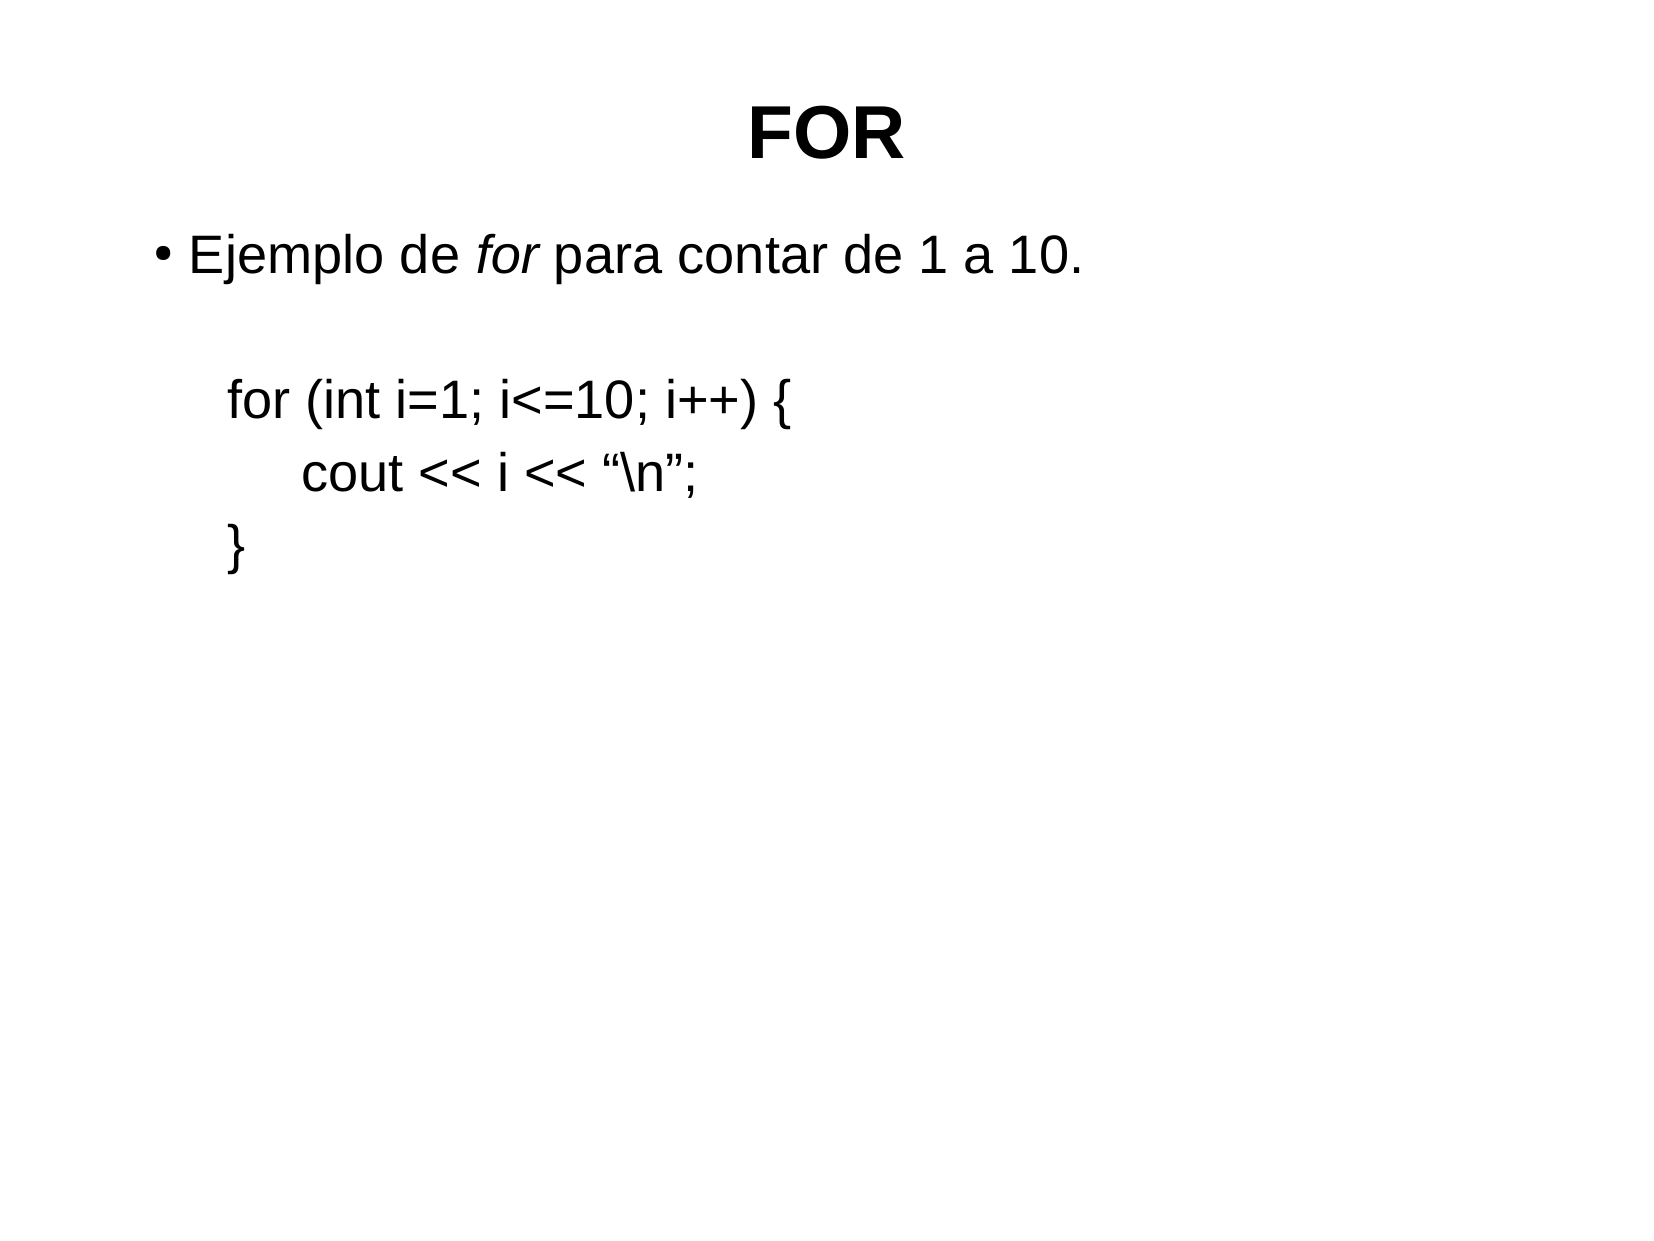

# FOR
Ejemplo de for para contar de 1 a 10.
	for (int i=1; i<=10; i++) {
		cout << i << “\n”;
	}